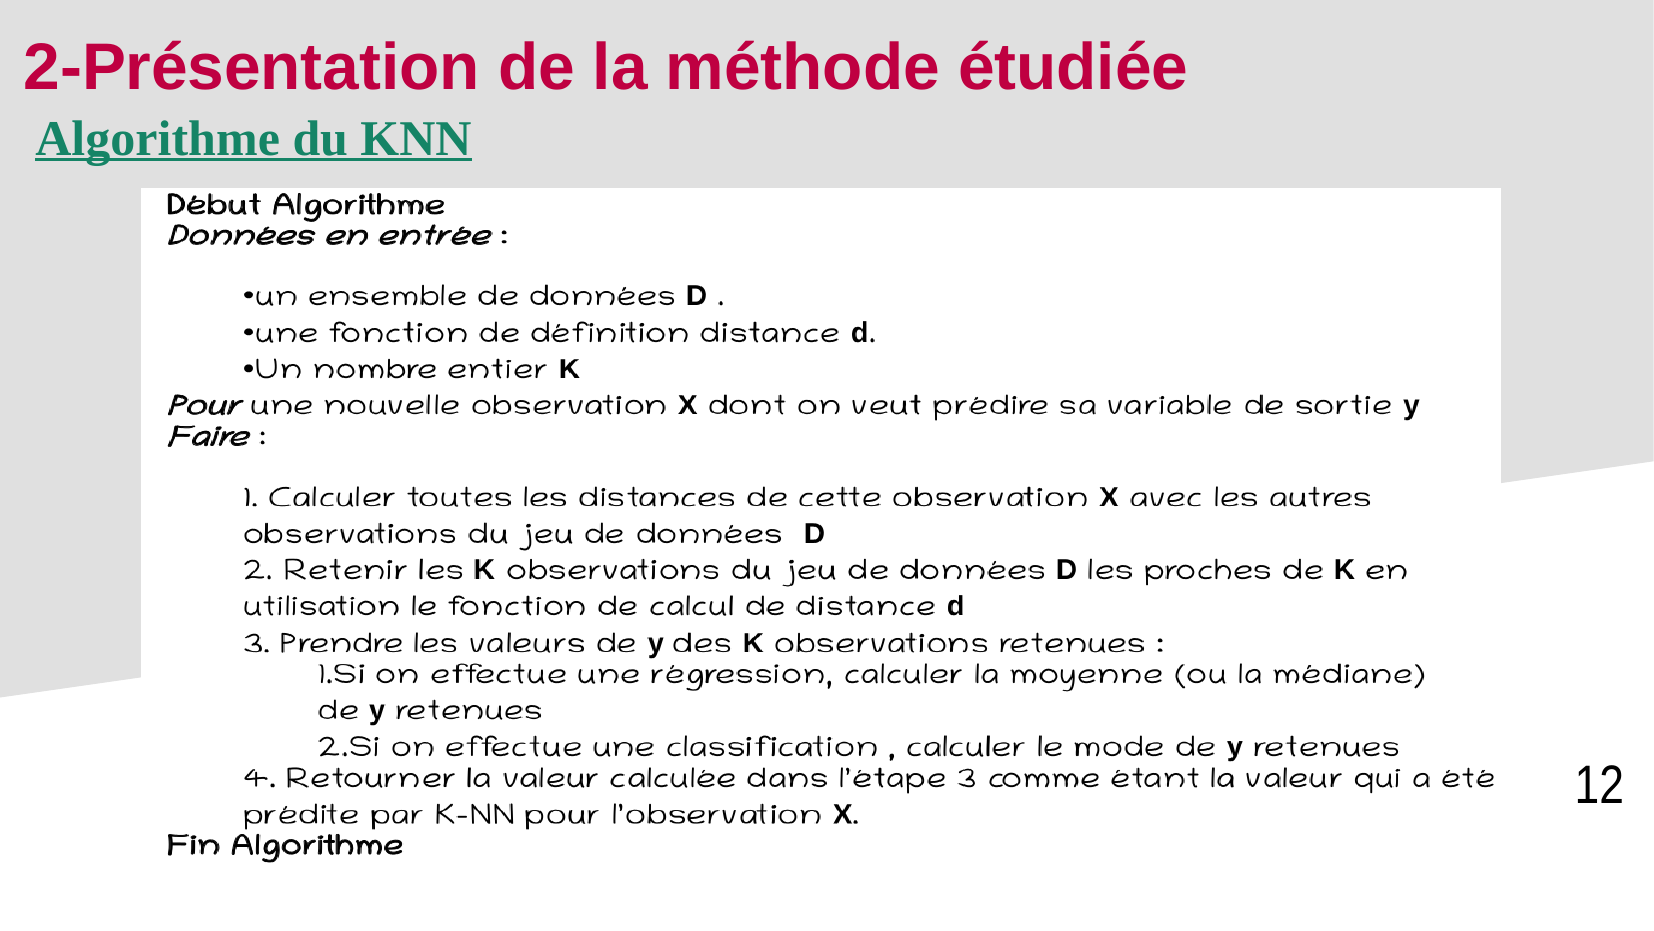

# 2-Présentation de la méthode étudiée
Algorithme du KNN
12